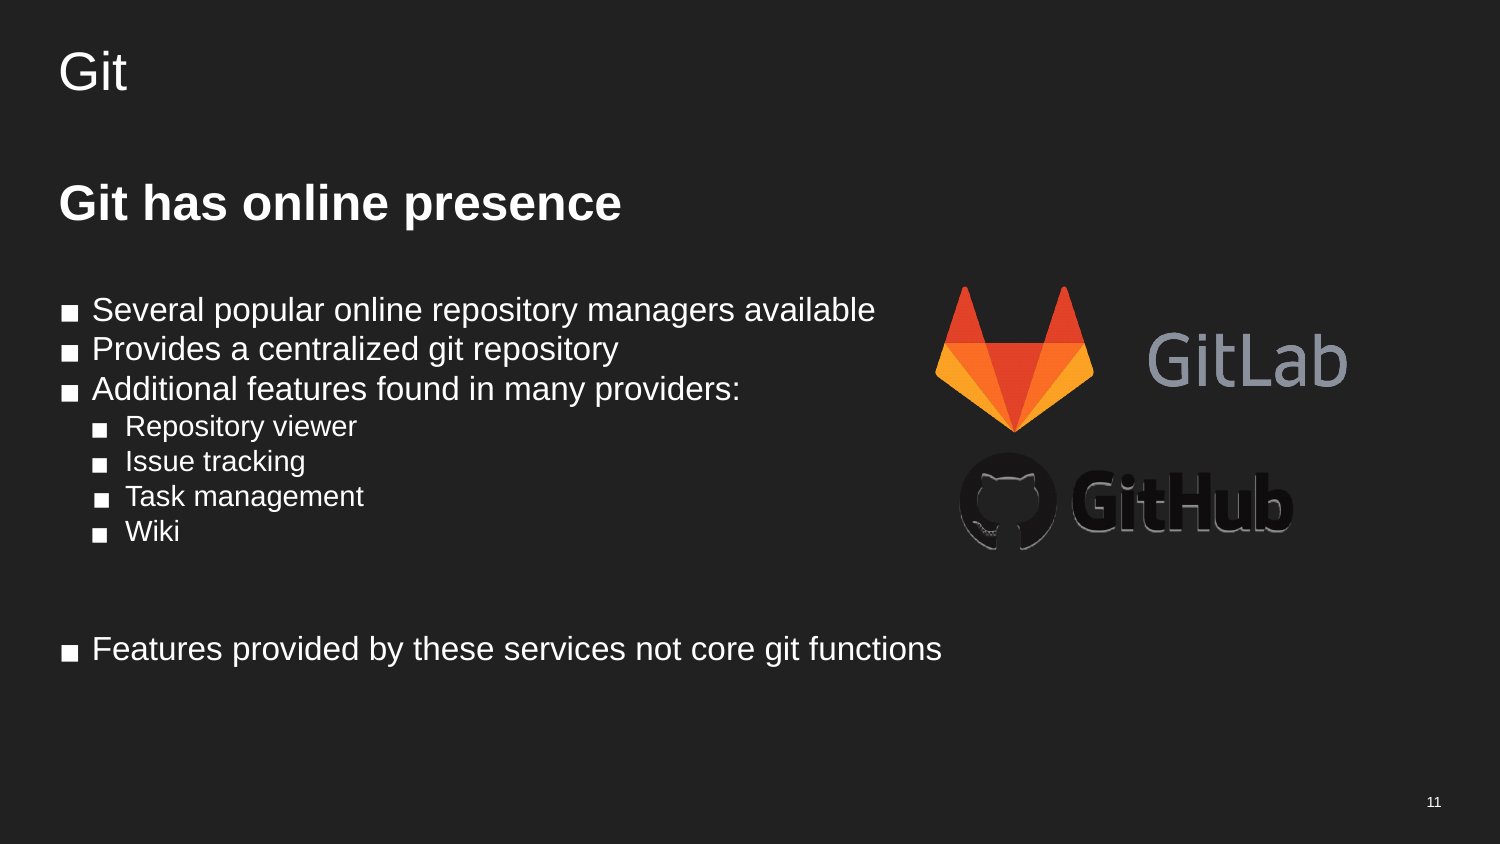

Git
# Git has online presence
Several popular online repository managers available
Provides a centralized git repository
Additional features found in many providers:
Repository viewer
Issue tracking
Task management
Wiki
Features provided by these services not core git functions